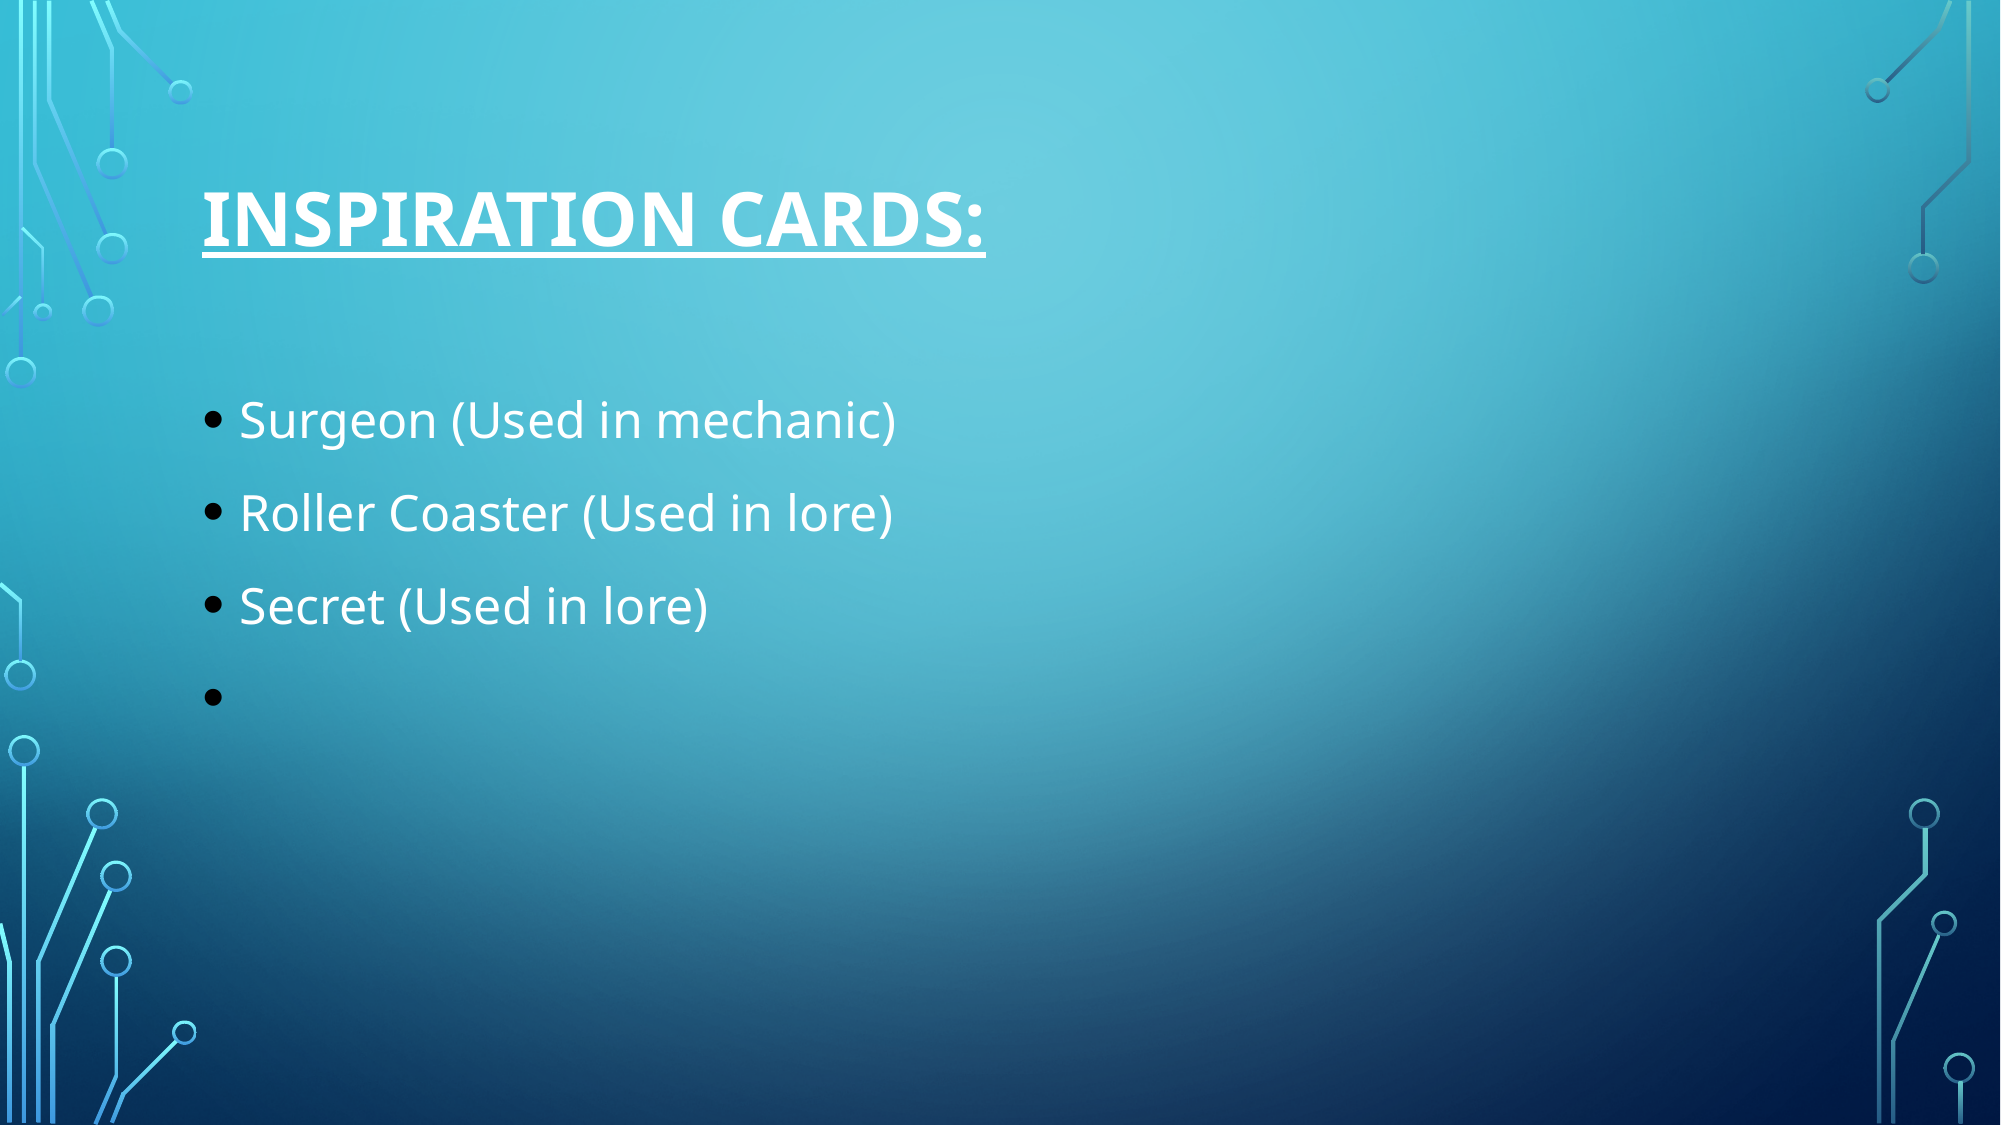

# Inspiration Cards:
Surgeon (Used in mechanic)
Roller Coaster (Used in lore)
Secret (Used in lore)